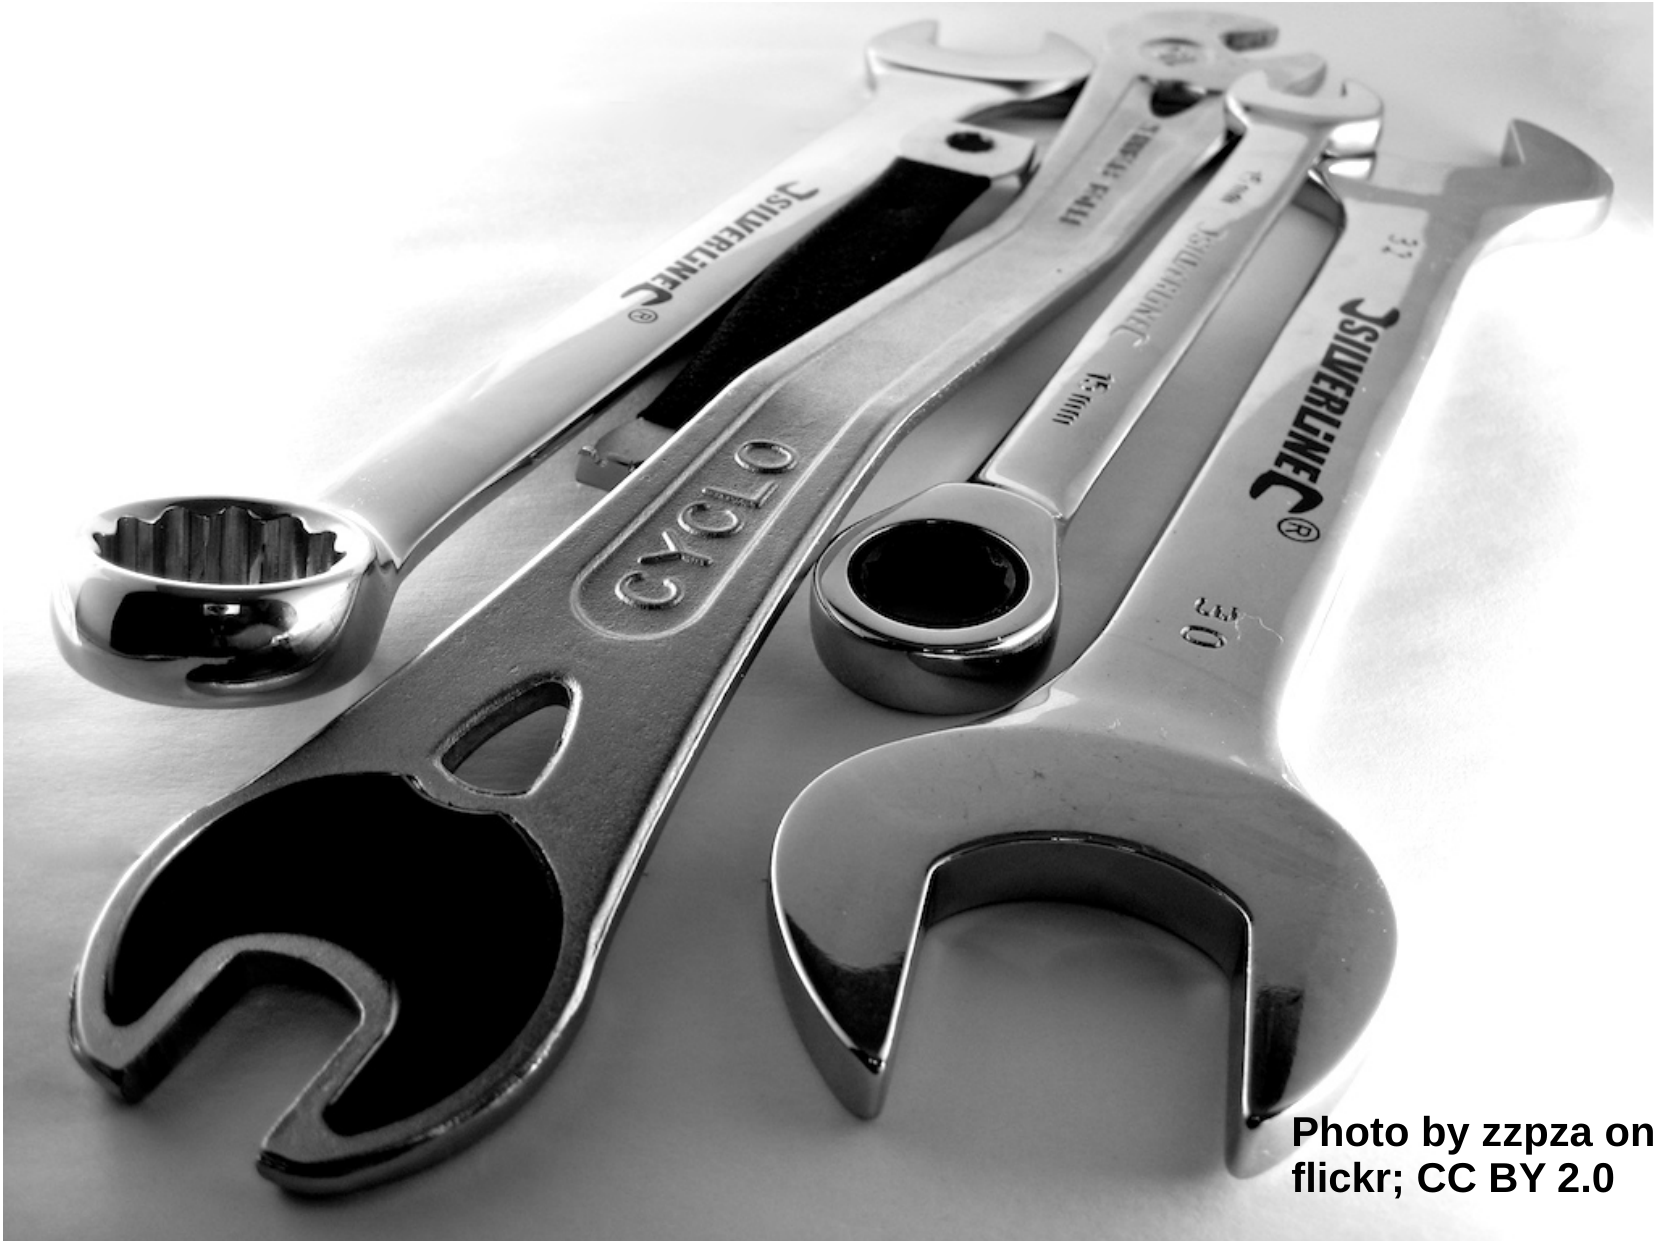

#
Photo by zzpza on
flickr; CC BY 2.0